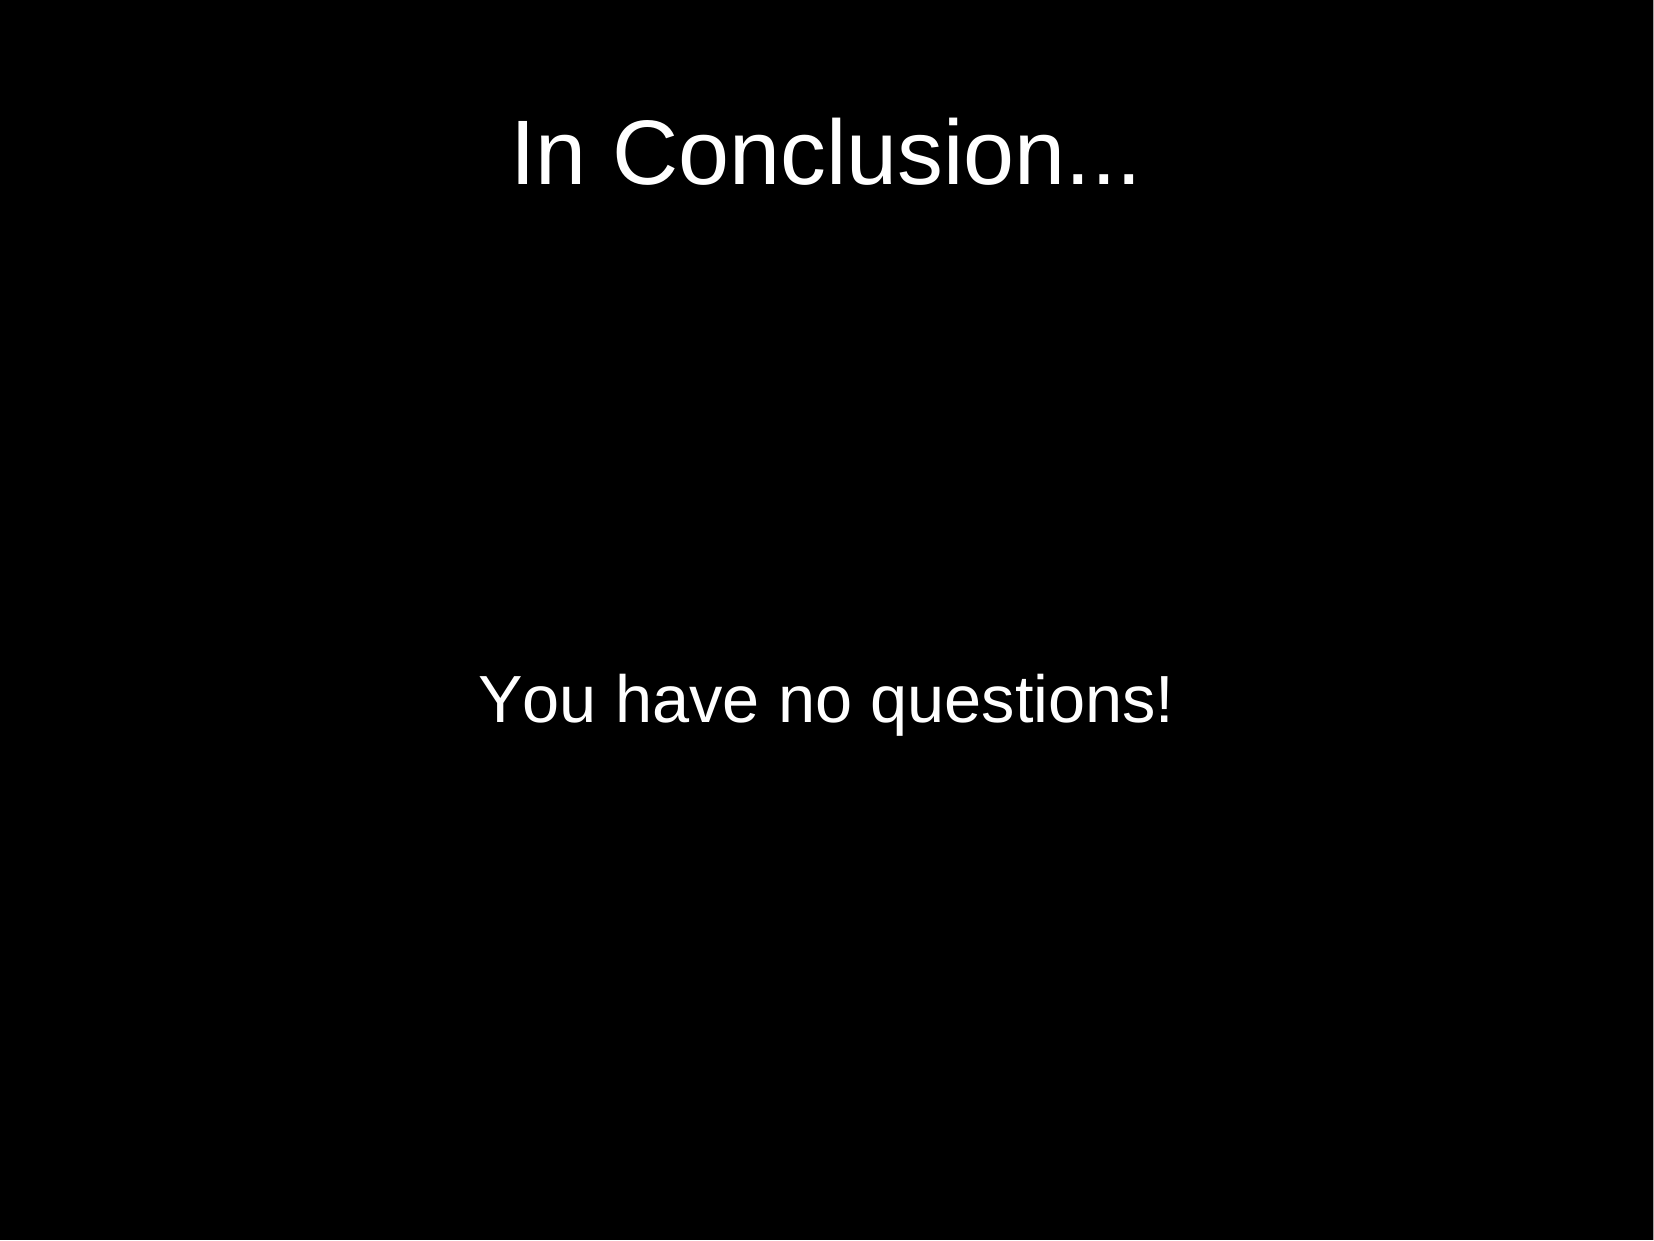

# In Conclusion...
You have no questions!